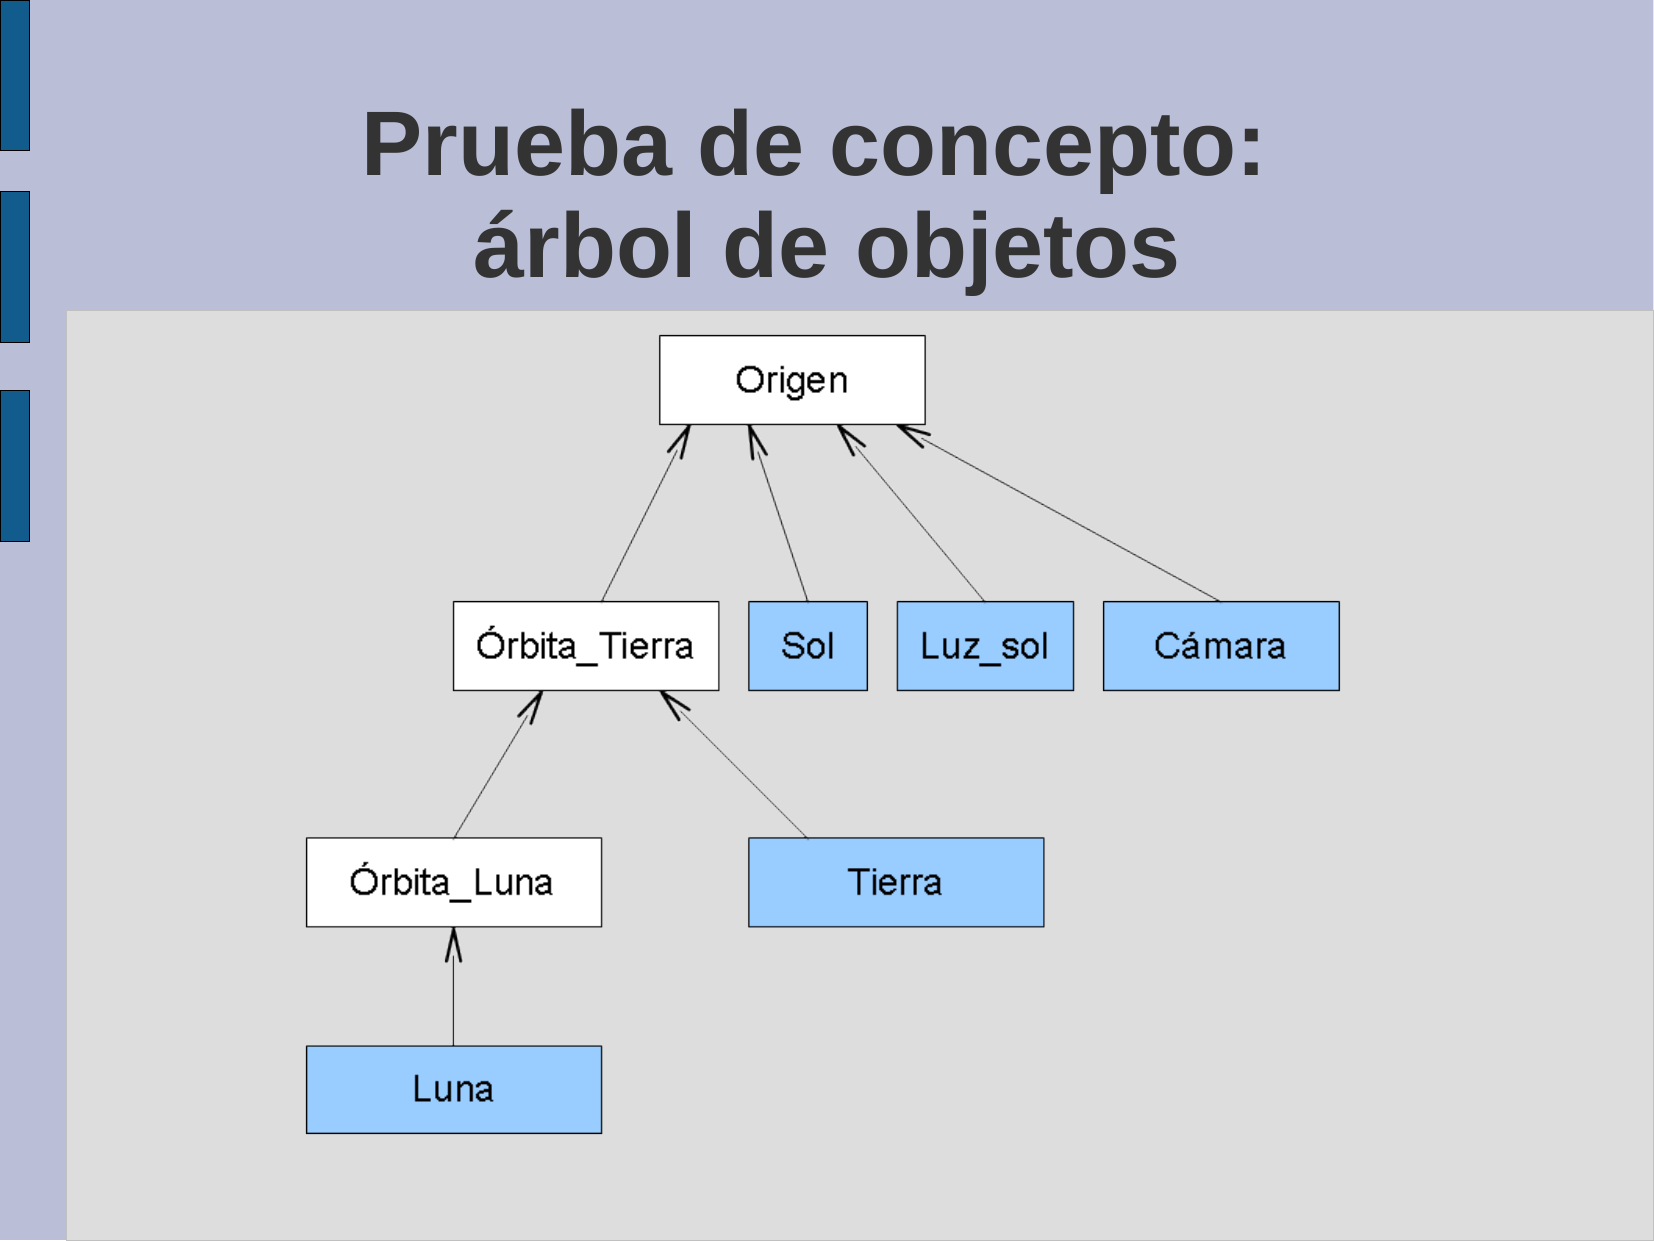

# Prueba de concepto: árbol de objetos